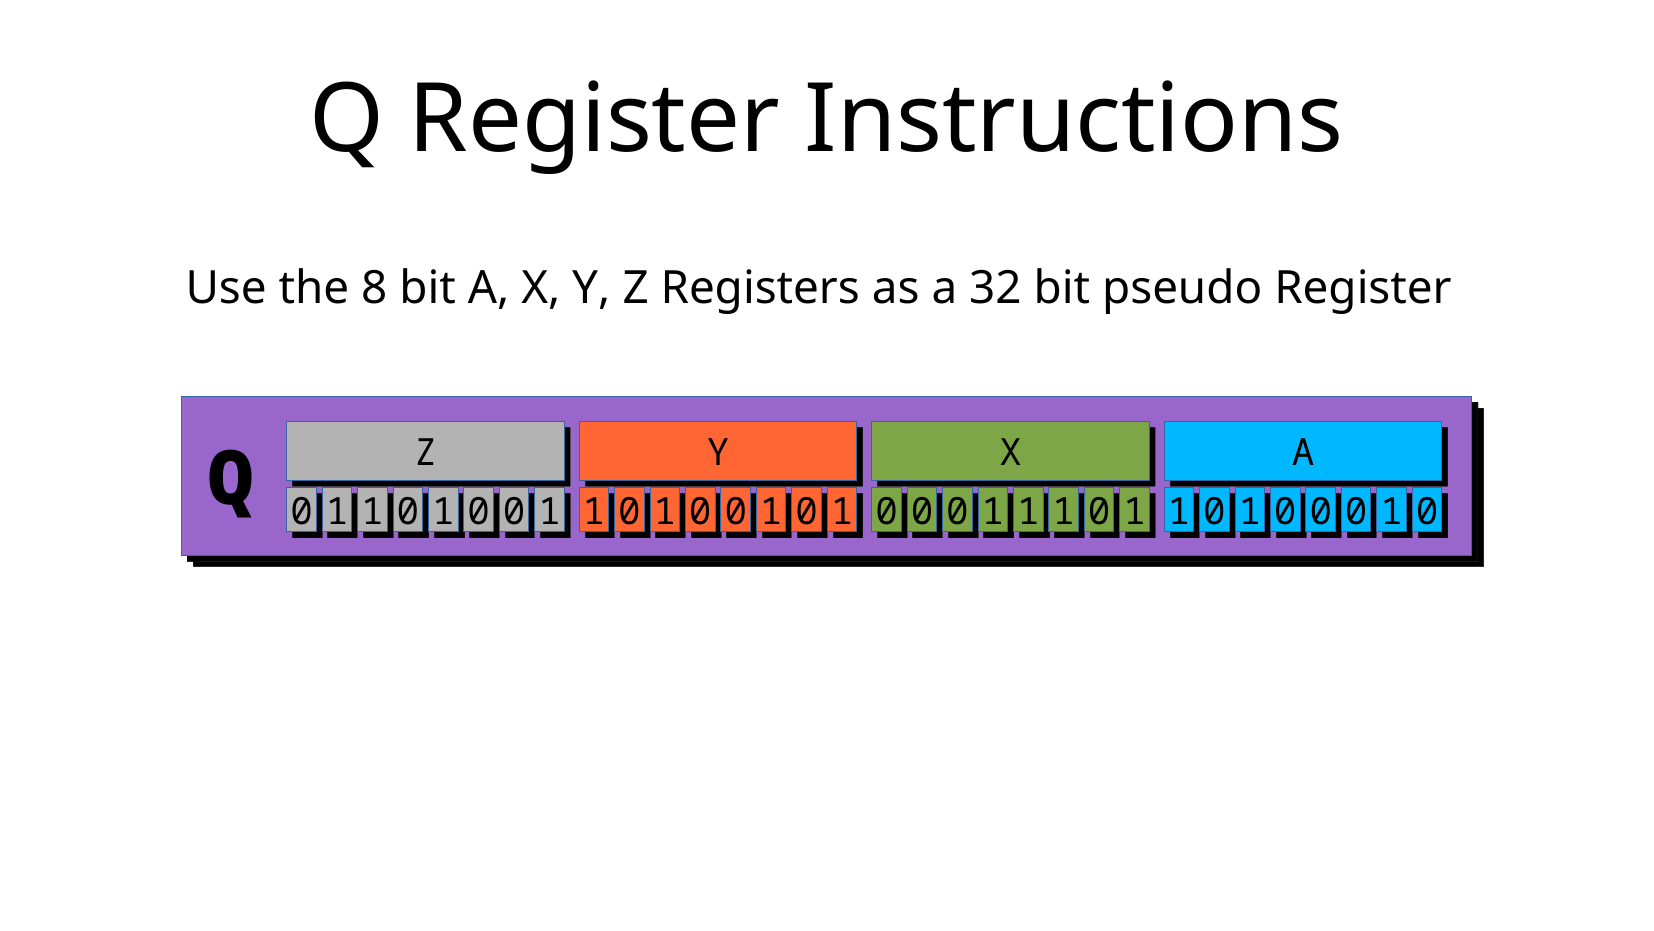

# Q Register Instructions
Use the 8 bit A, X, Y, Z Registers as a 32 bit pseudo Register
Q
Z
0
1
1
0
1
0
0
1
Y
1
0
1
0
0
1
0
1
X
0
0
0
1
1
1
0
1
A
1
0
1
0
0
0
1
0